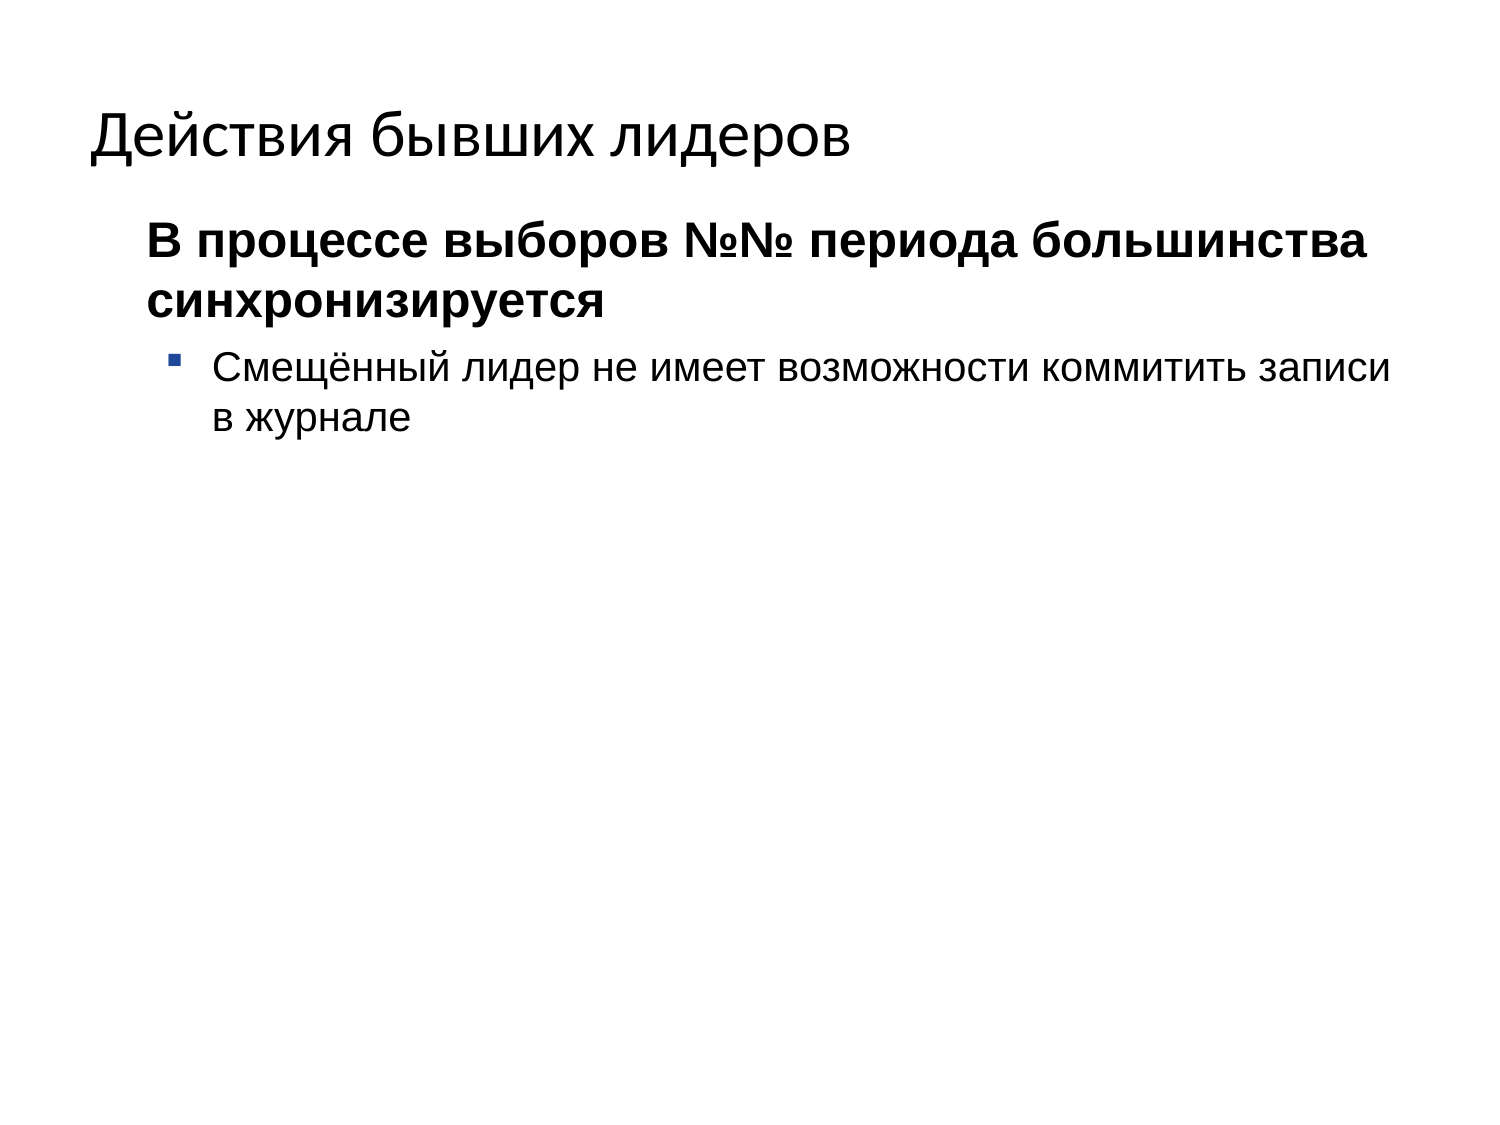

Действия бывших лидеров
# В процессе выборов №№ периода большинства синхронизируется
Смещённый лидер не имеет возможности коммитить записи в журнале